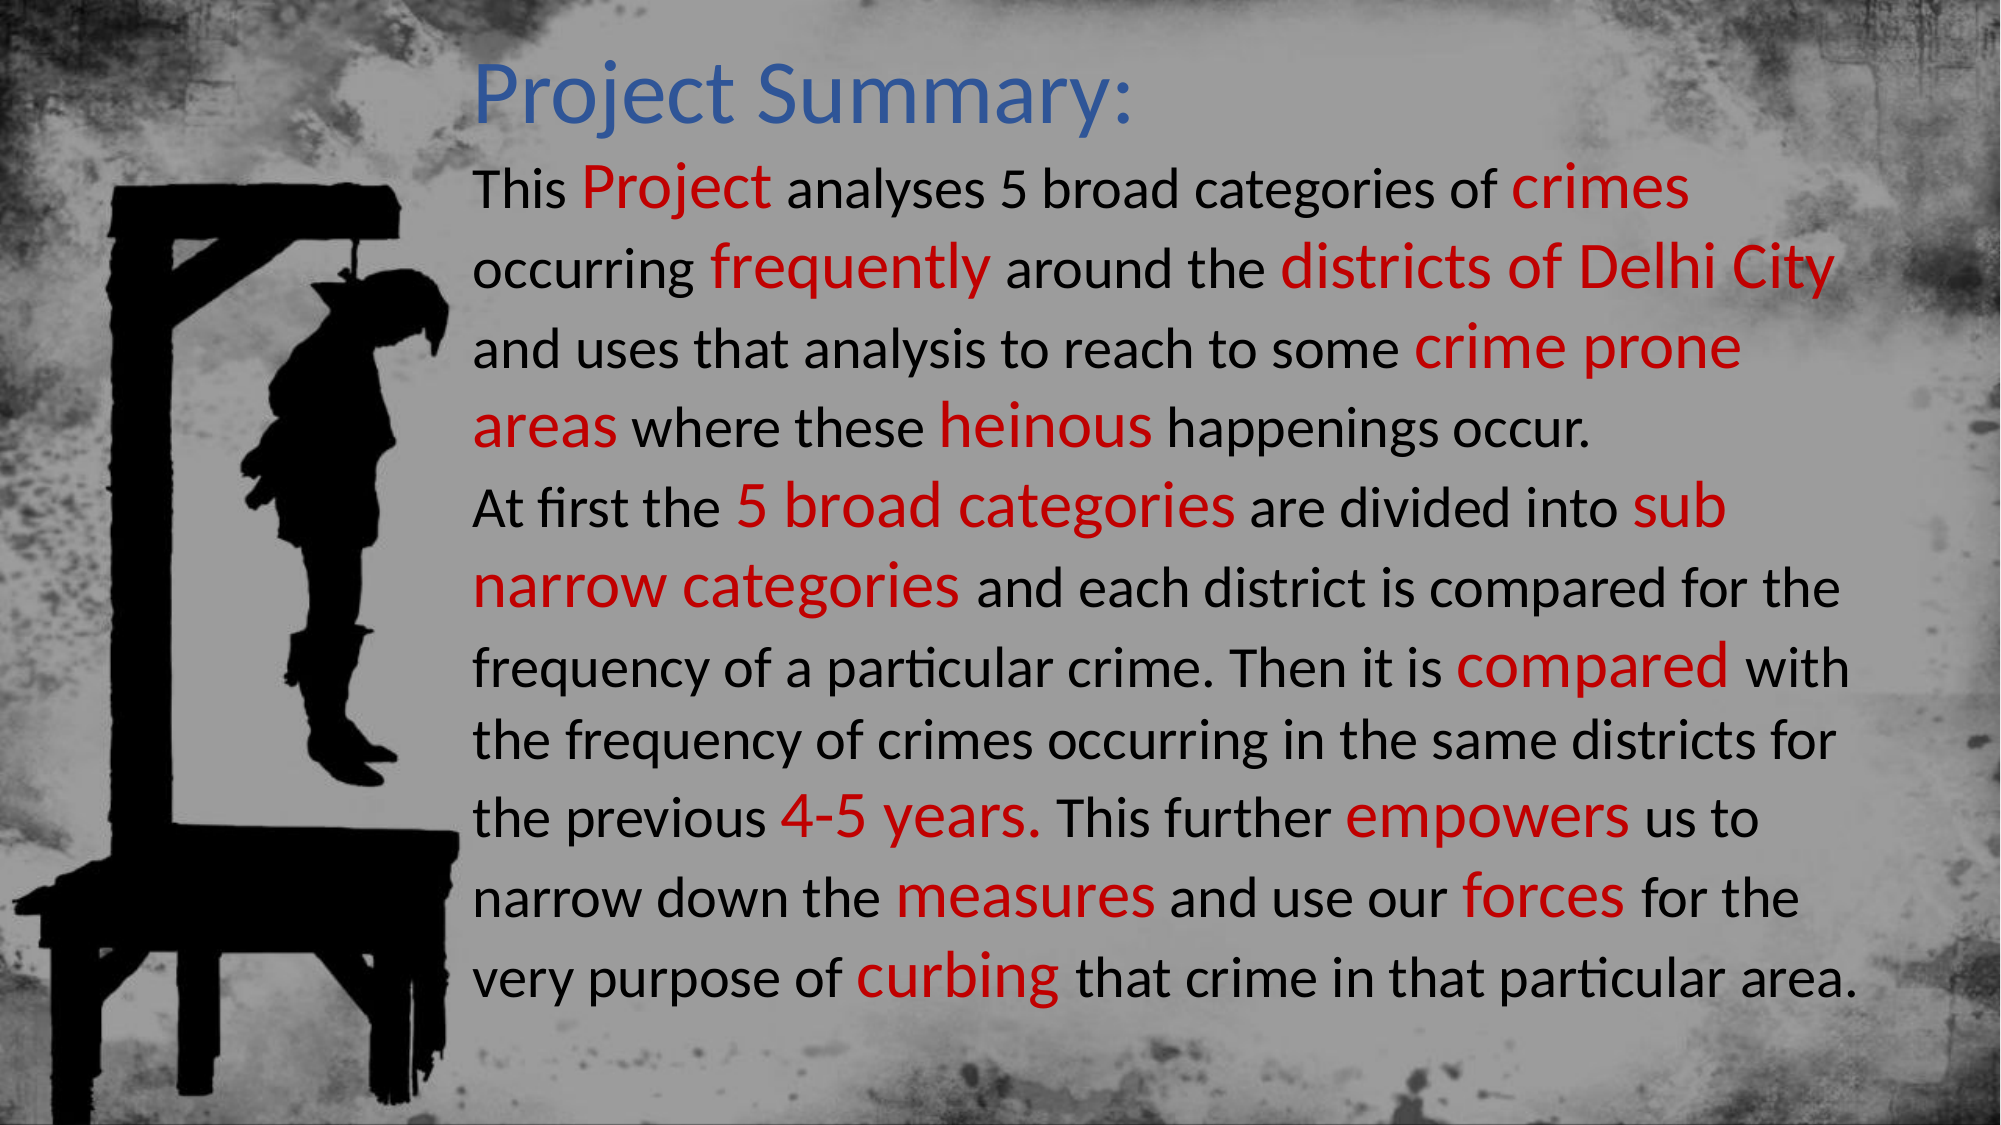

Project Summary:
This Project analyses 5 broad categories of crimes occurring frequently around the districts of Delhi City and uses that analysis to reach to some crime prone areas where these heinous happenings occur.
At first the 5 broad categories are divided into sub narrow categories and each district is compared for the frequency of a particular crime. Then it is compared with the frequency of crimes occurring in the same districts for the previous 4-5 years. This further empowers us to narrow down the measures and use our forces for the very purpose of curbing that crime in that particular area.